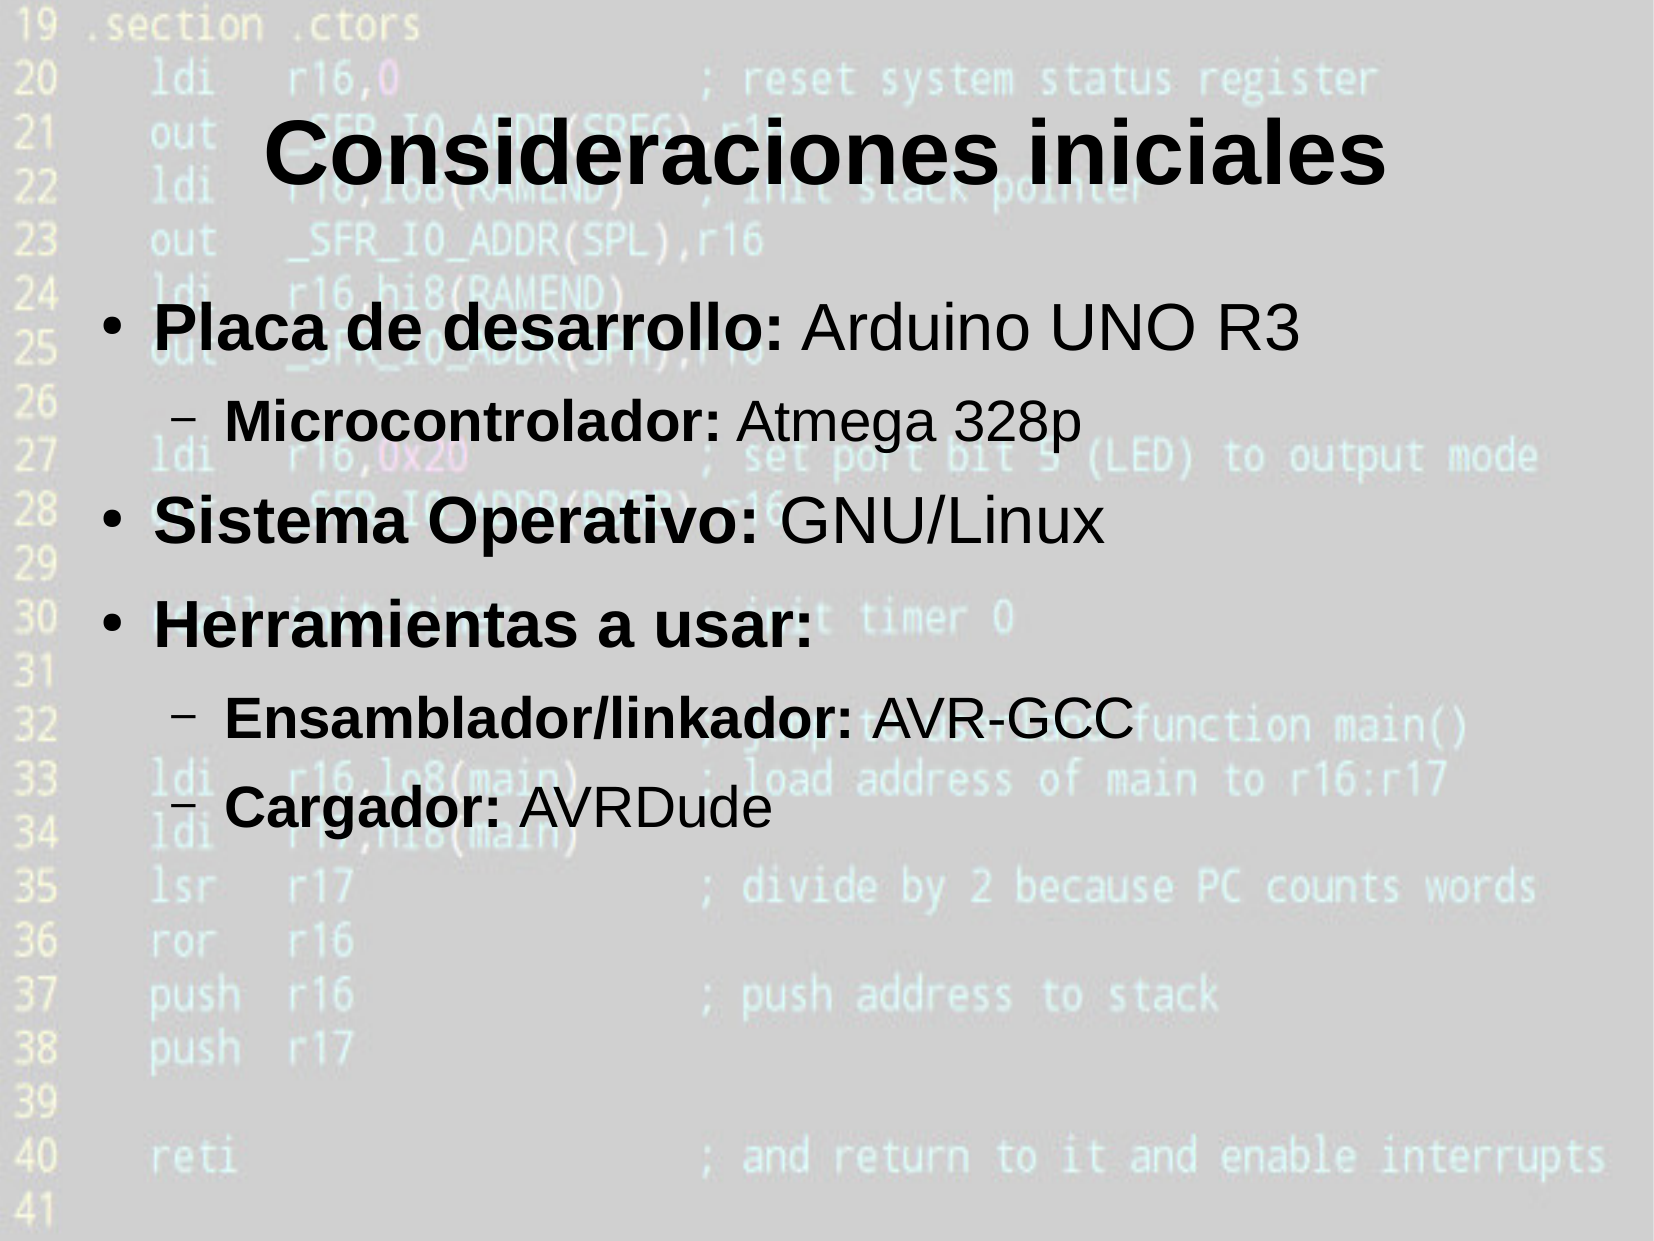

# Consideraciones iniciales
Placa de desarrollo: Arduino UNO R3
Microcontrolador: Atmega 328p
Sistema Operativo: GNU/Linux
Herramientas a usar:
Ensamblador/linkador: AVR-GCC
Cargador: AVRDude